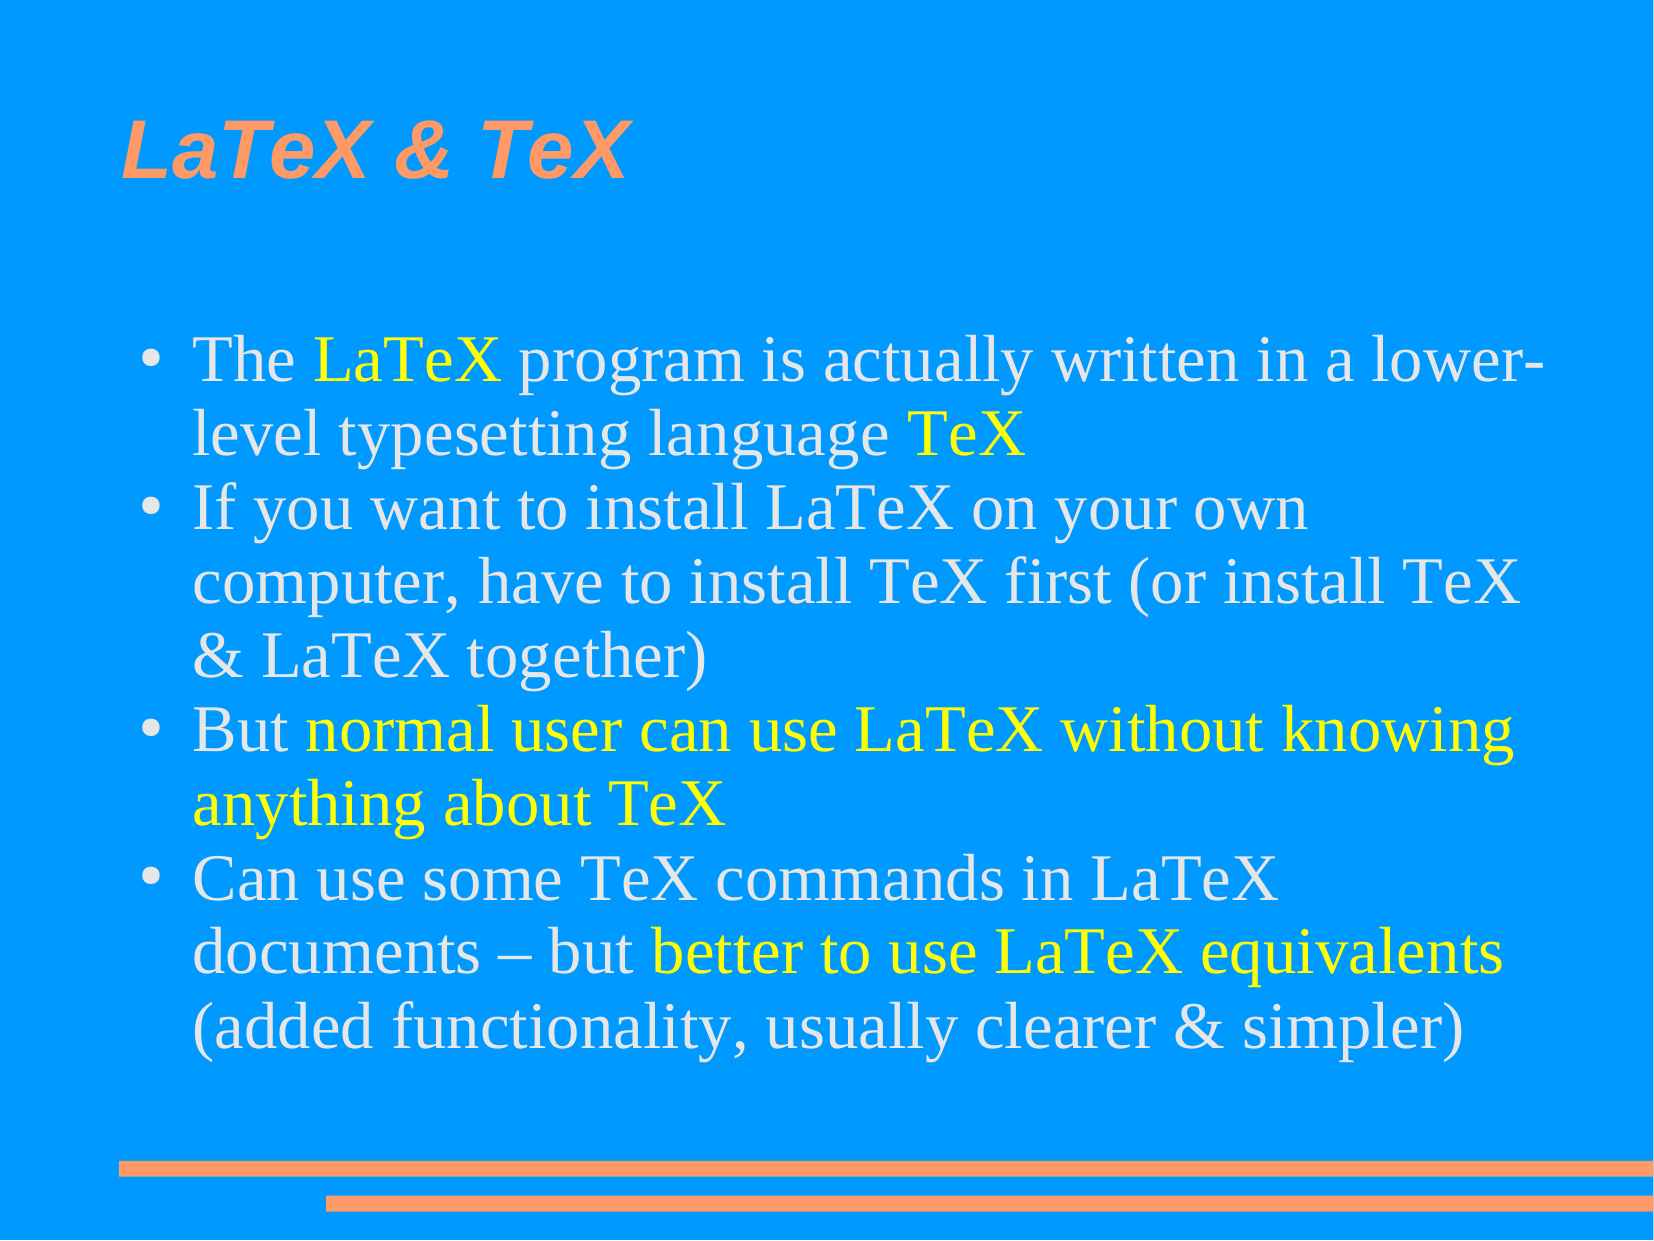

# LaTeX & TeX
The LaTeX program is actually written in a lower-level typesetting language TeX
If you want to install LaTeX on your own computer, have to install TeX first (or install TeX & LaTeX together)
But normal user can use LaTeX without knowing anything about TeX
Can use some TeX commands in LaTeX documents – but better to use LaTeX equivalents (added functionality, usually clearer & simpler)